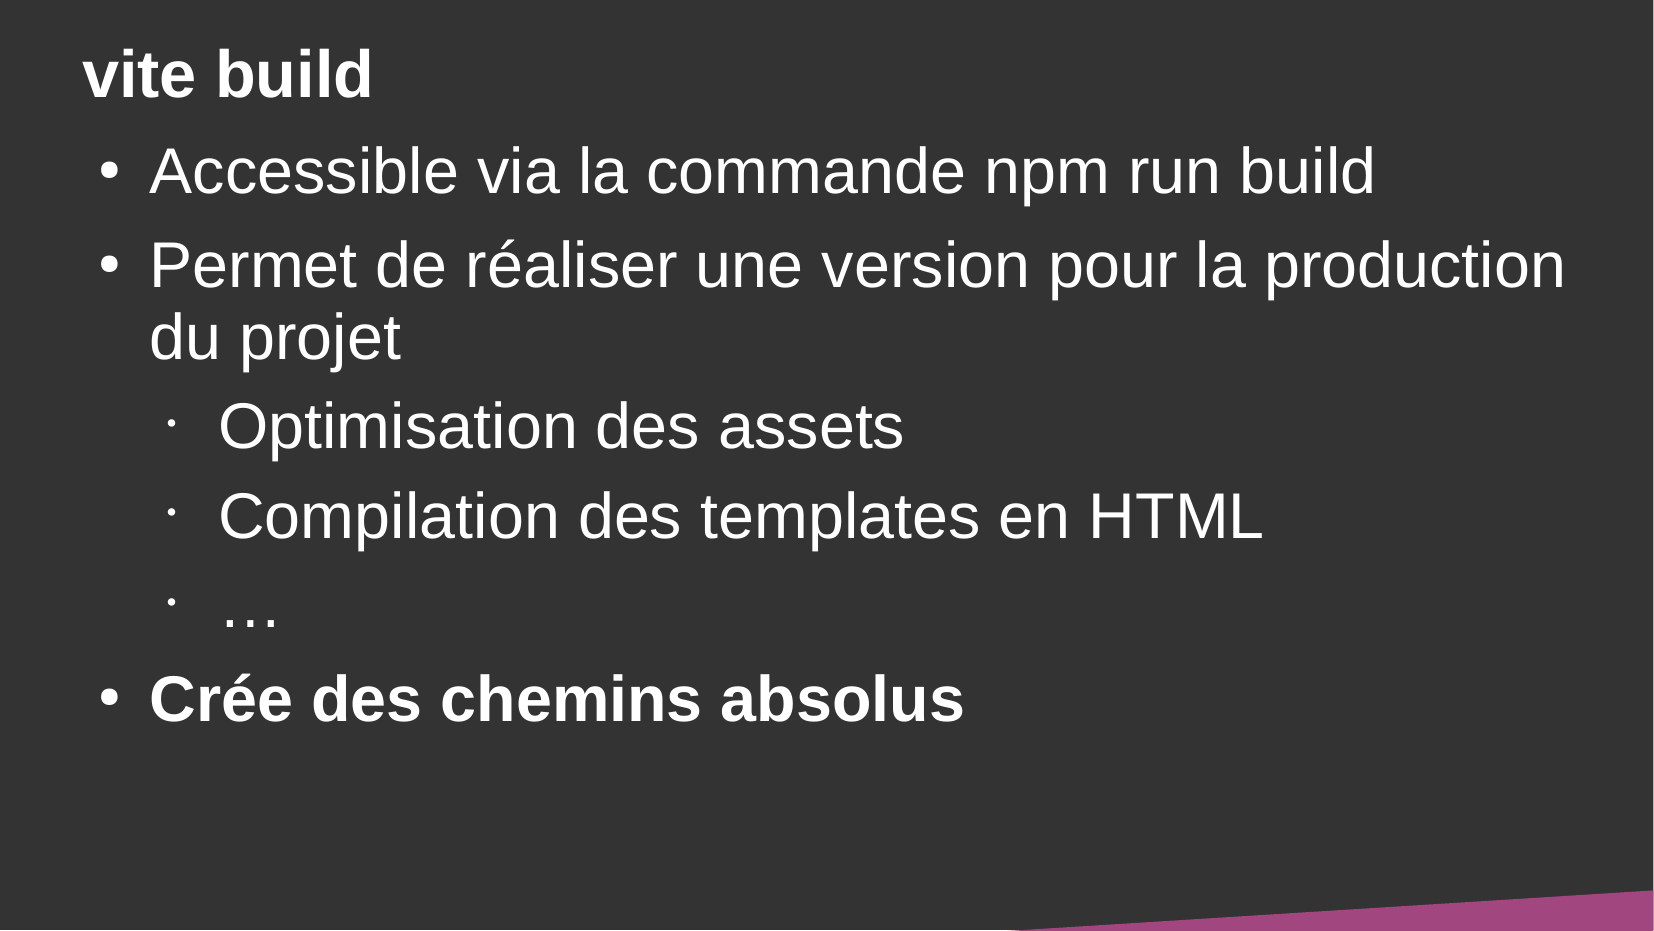

# vite build
Accessible via la commande npm run build
Permet de réaliser une version pour la production du projet
Optimisation des assets
Compilation des templates en HTML
…
Crée des chemins absolus